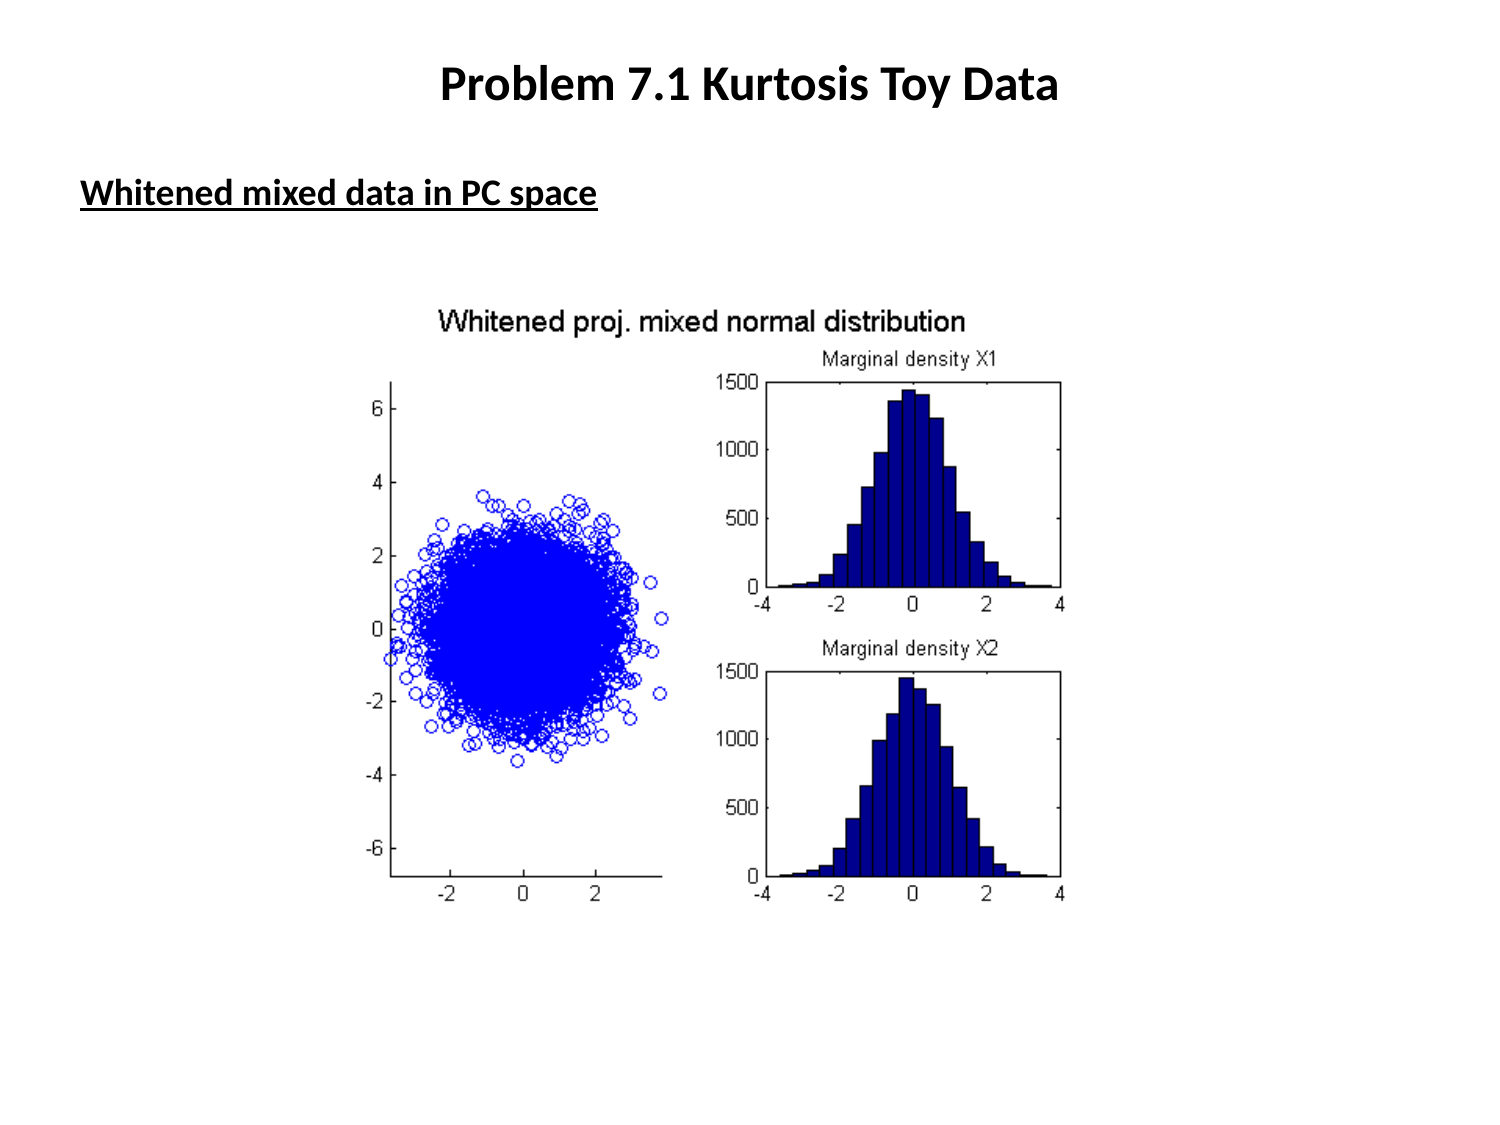

Problem 7.1 Kurtosis Toy Data
Whitened mixed data in PC space